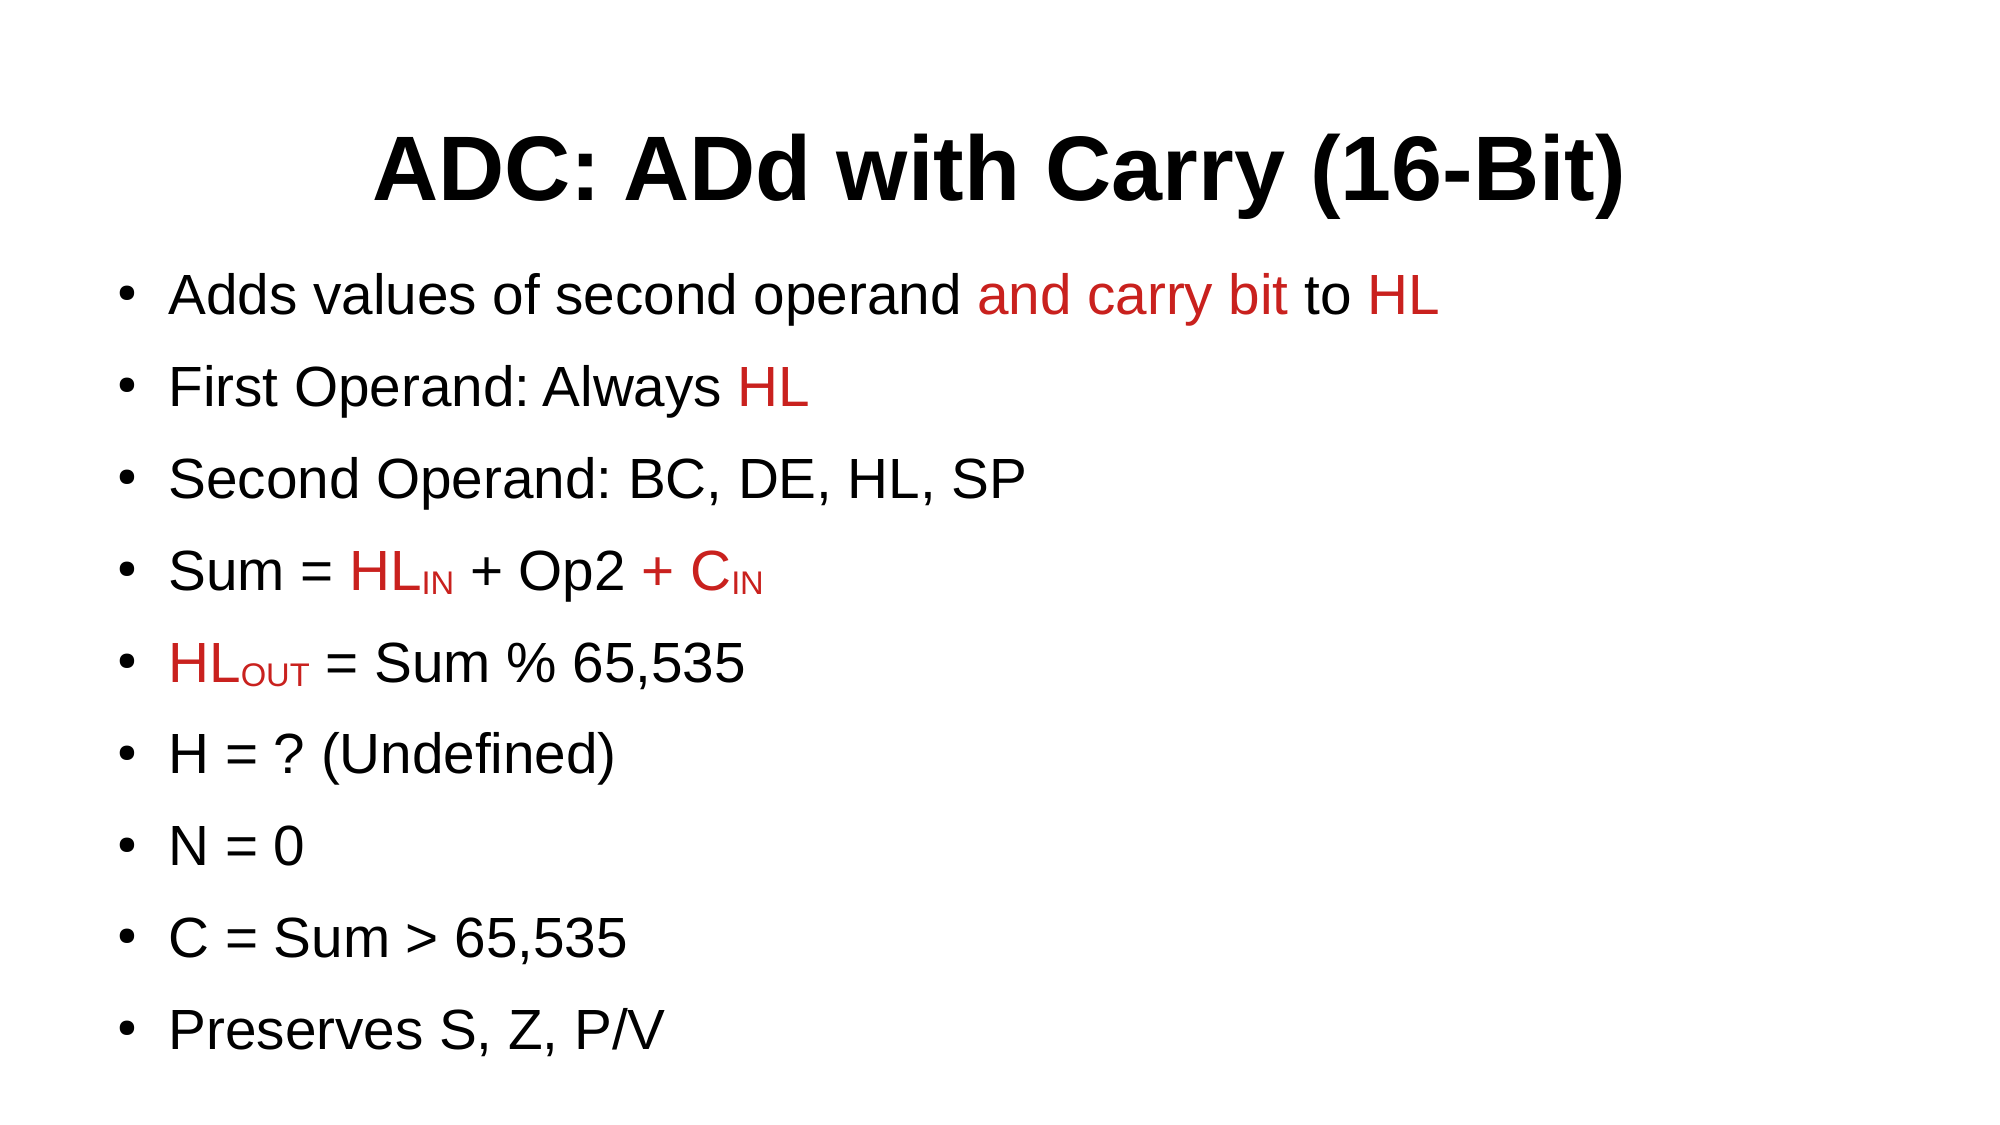

# ADC: ADd with Carry (16-Bit)
Adds values of second operand and carry bit to HL
First Operand: Always HL
Second Operand: BC, DE, HL, SP
Sum = HLIN + Op2 + CIN
HLOUT = Sum % 65,535
H = ? (Undefined)
N = 0
C = Sum > 65,535
Preserves S, Z, P/V